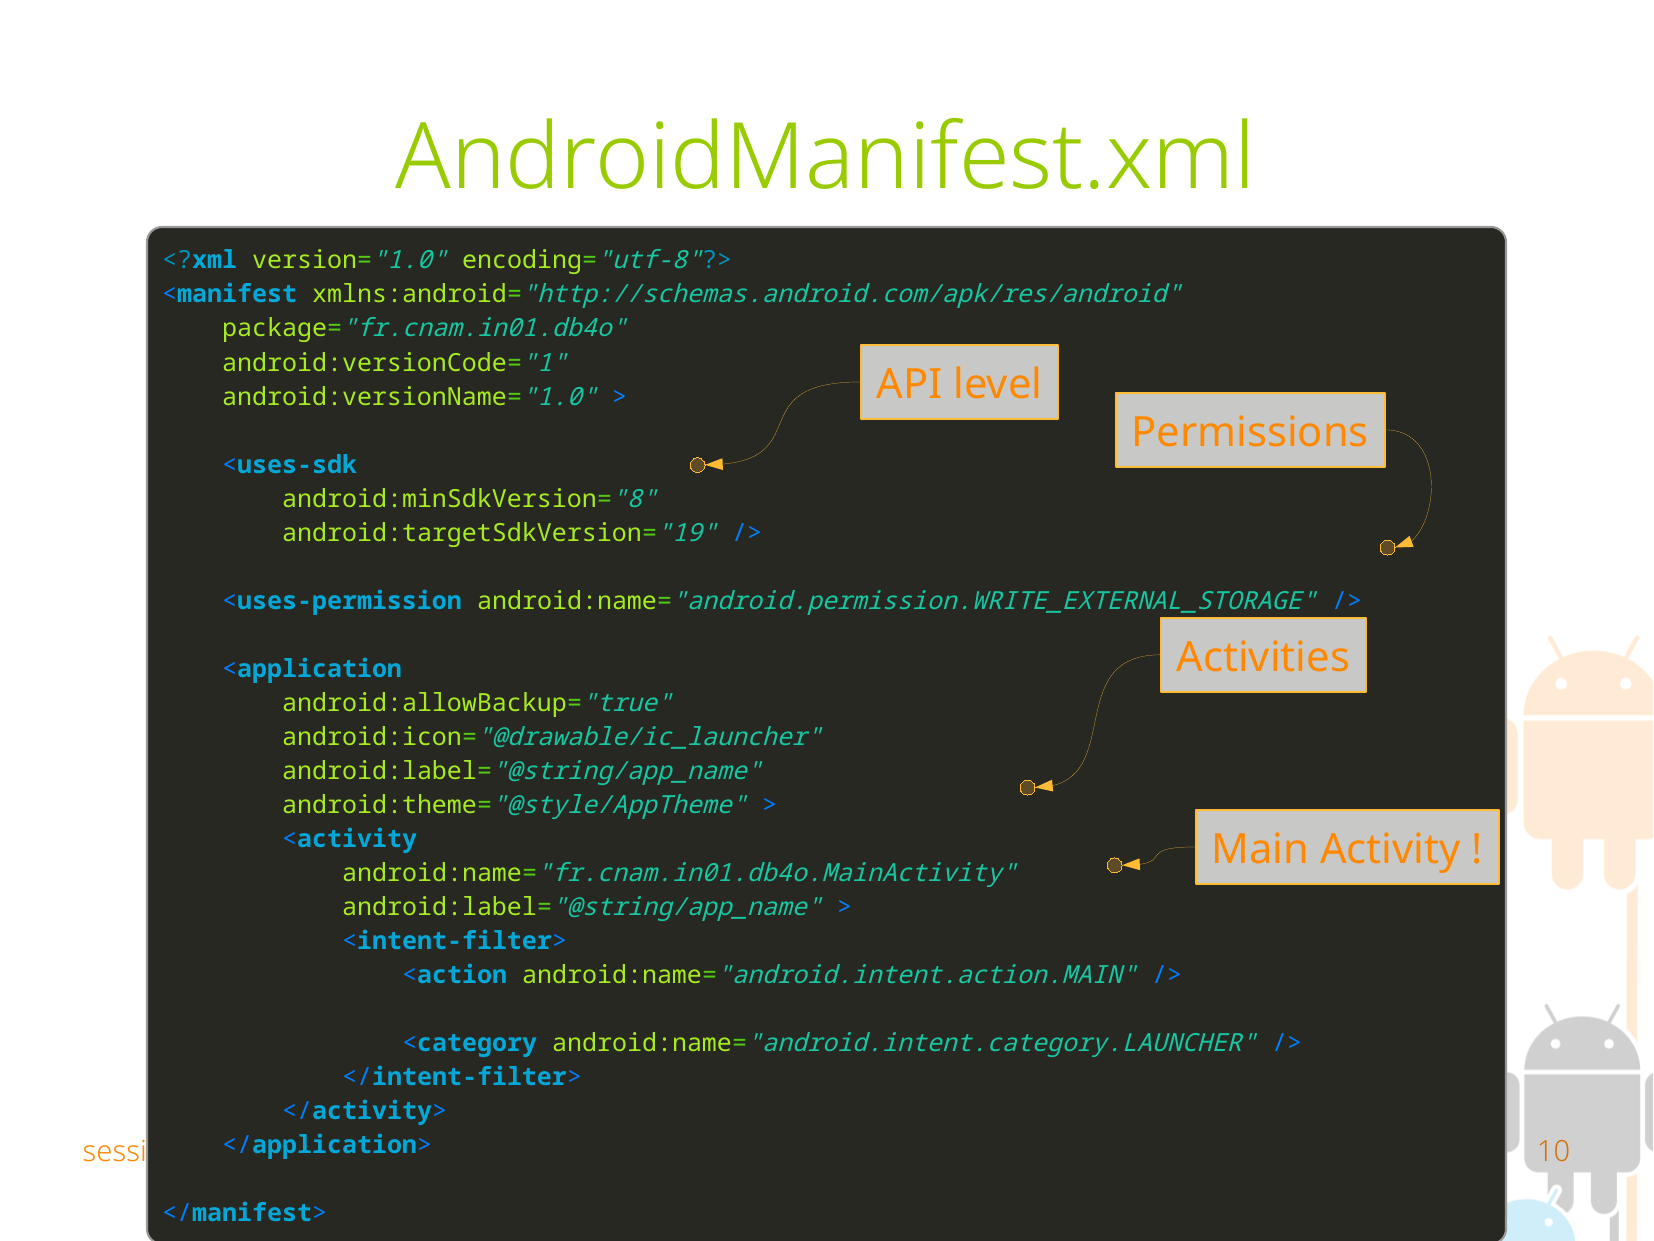

# AndroidManifest.xml
<?xml version="1.0" encoding="utf-8"?>
<manifest xmlns:android="http://schemas.android.com/apk/res/android"
 package="fr.cnam.in01.db4o"
 android:versionCode="1"
 android:versionName="1.0" >
 <uses-sdk
 android:minSdkVersion="8"
 android:targetSdkVersion="19" />
 <uses-permission android:name="android.permission.WRITE_EXTERNAL_STORAGE" />
 <application
 android:allowBackup="true"
 android:icon="@drawable/ic_launcher"
 android:label="@string/app_name"
 android:theme="@style/AppTheme" >
 <activity
 android:name="fr.cnam.in01.db4o.MainActivity"
 android:label="@string/app_name" >
 <intent-filter>
 <action android:name="android.intent.action.MAIN" />
 <category android:name="android.intent.category.LAUNCHER" />
 </intent-filter>
 </activity>
 </application>
</manifest>
API level
Permissions
Activities
Main Activity !
session sept 2016
Yann Caron (c) 2014
10